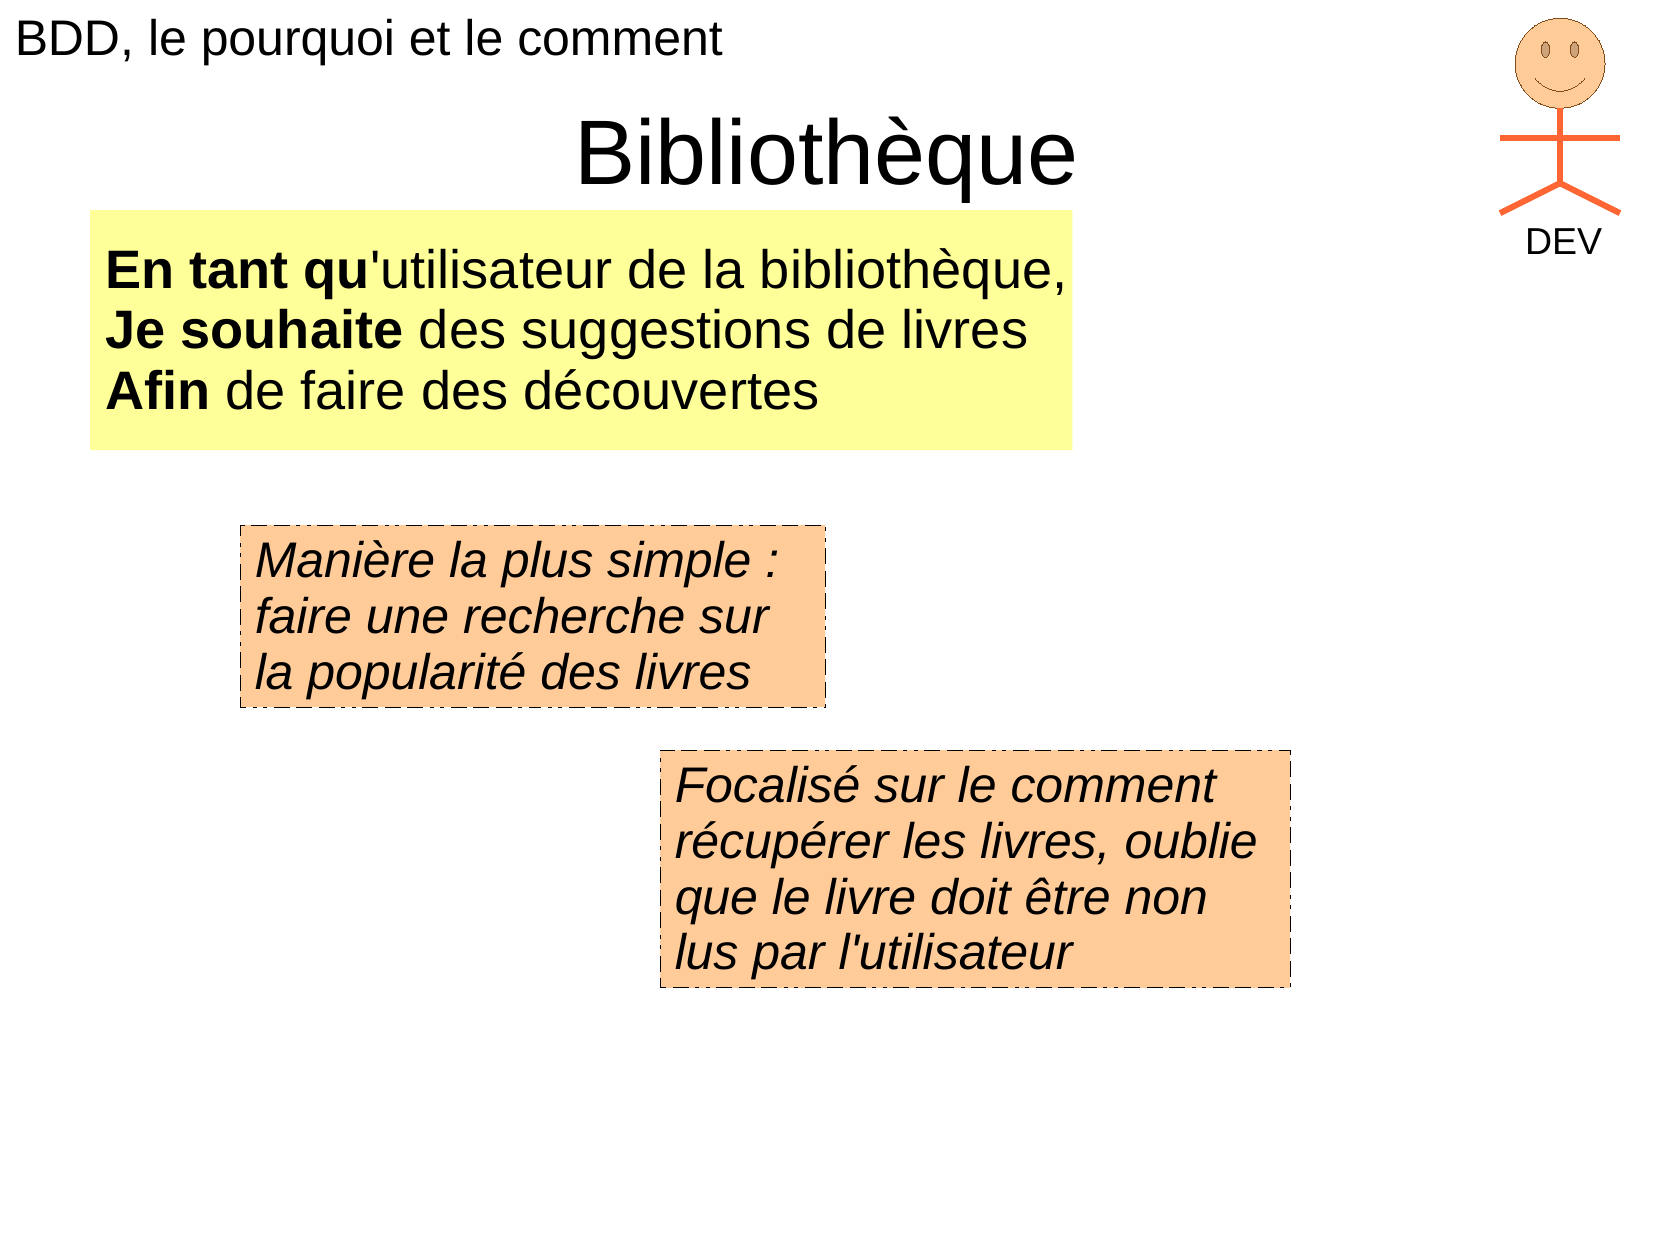

BDD, le pourquoi et le comment
 DEV
# Bibliothèque
 En tant qu'utilisateur de la bibliothèque,
 Je souhaite des suggestions de livres
 Afin de faire des découvertes
Manière la plus simple : faire une recherche sur la popularité des livres
Focalisé sur le comment récupérer les livres, oublie que le livre doit être non lus par l'utilisateur